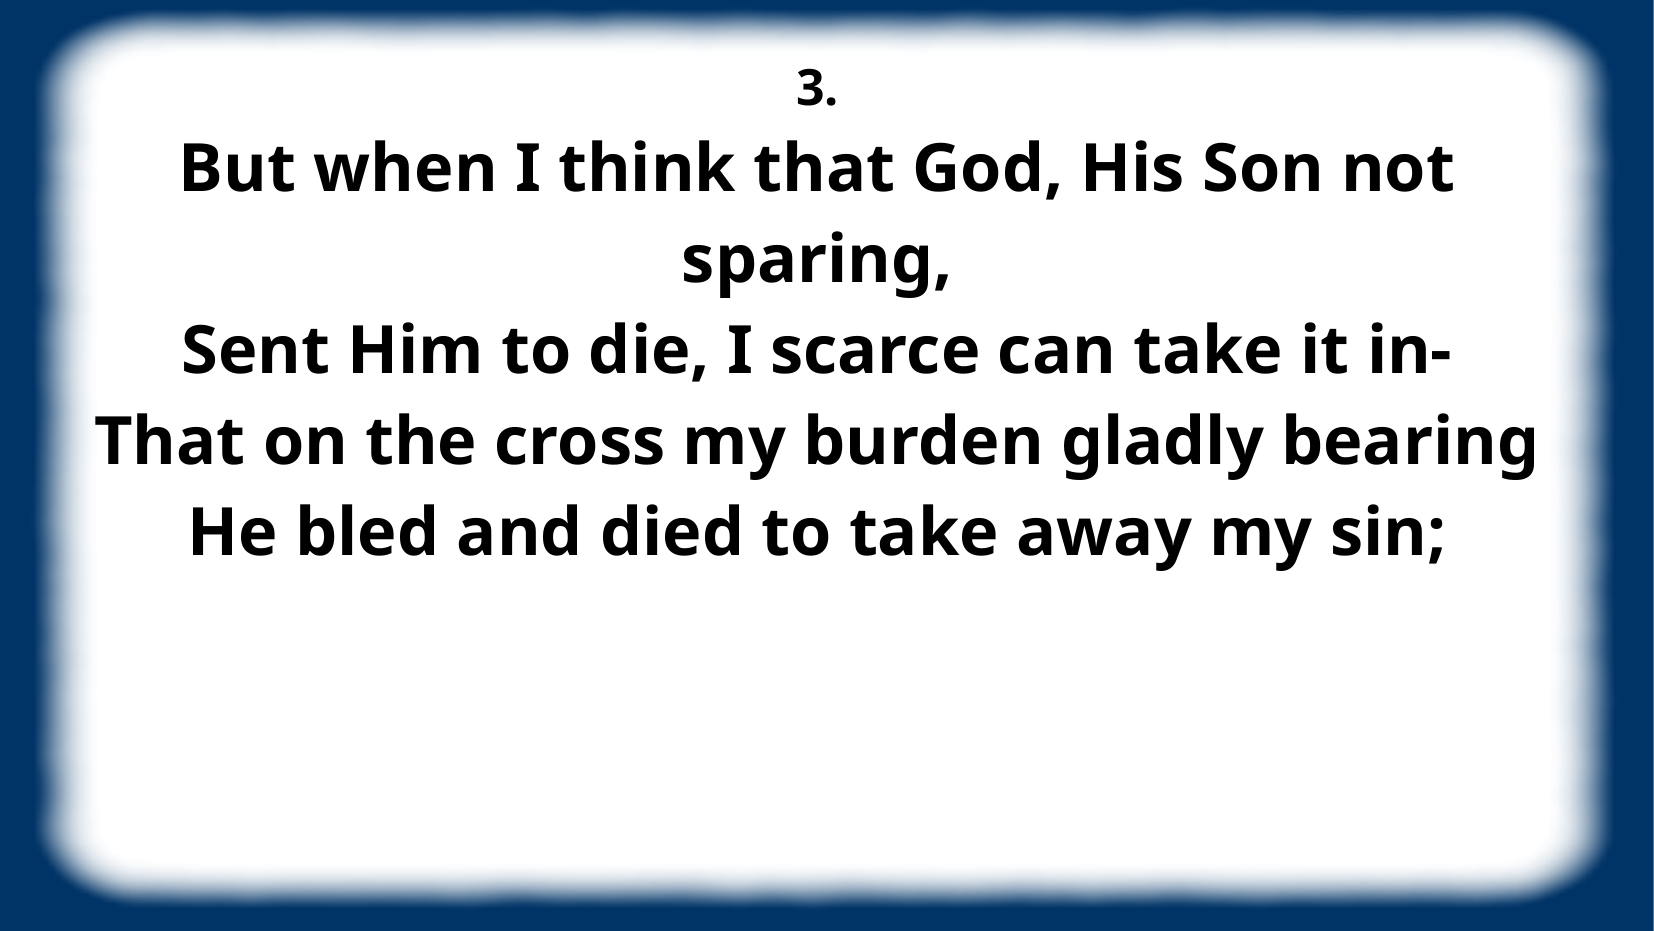

3.
But when I think that God, His Son not sparing,
Sent Him to die, I scarce can take it in-
That on the cross my burden gladly bearing
He bled and died to take away my sin;